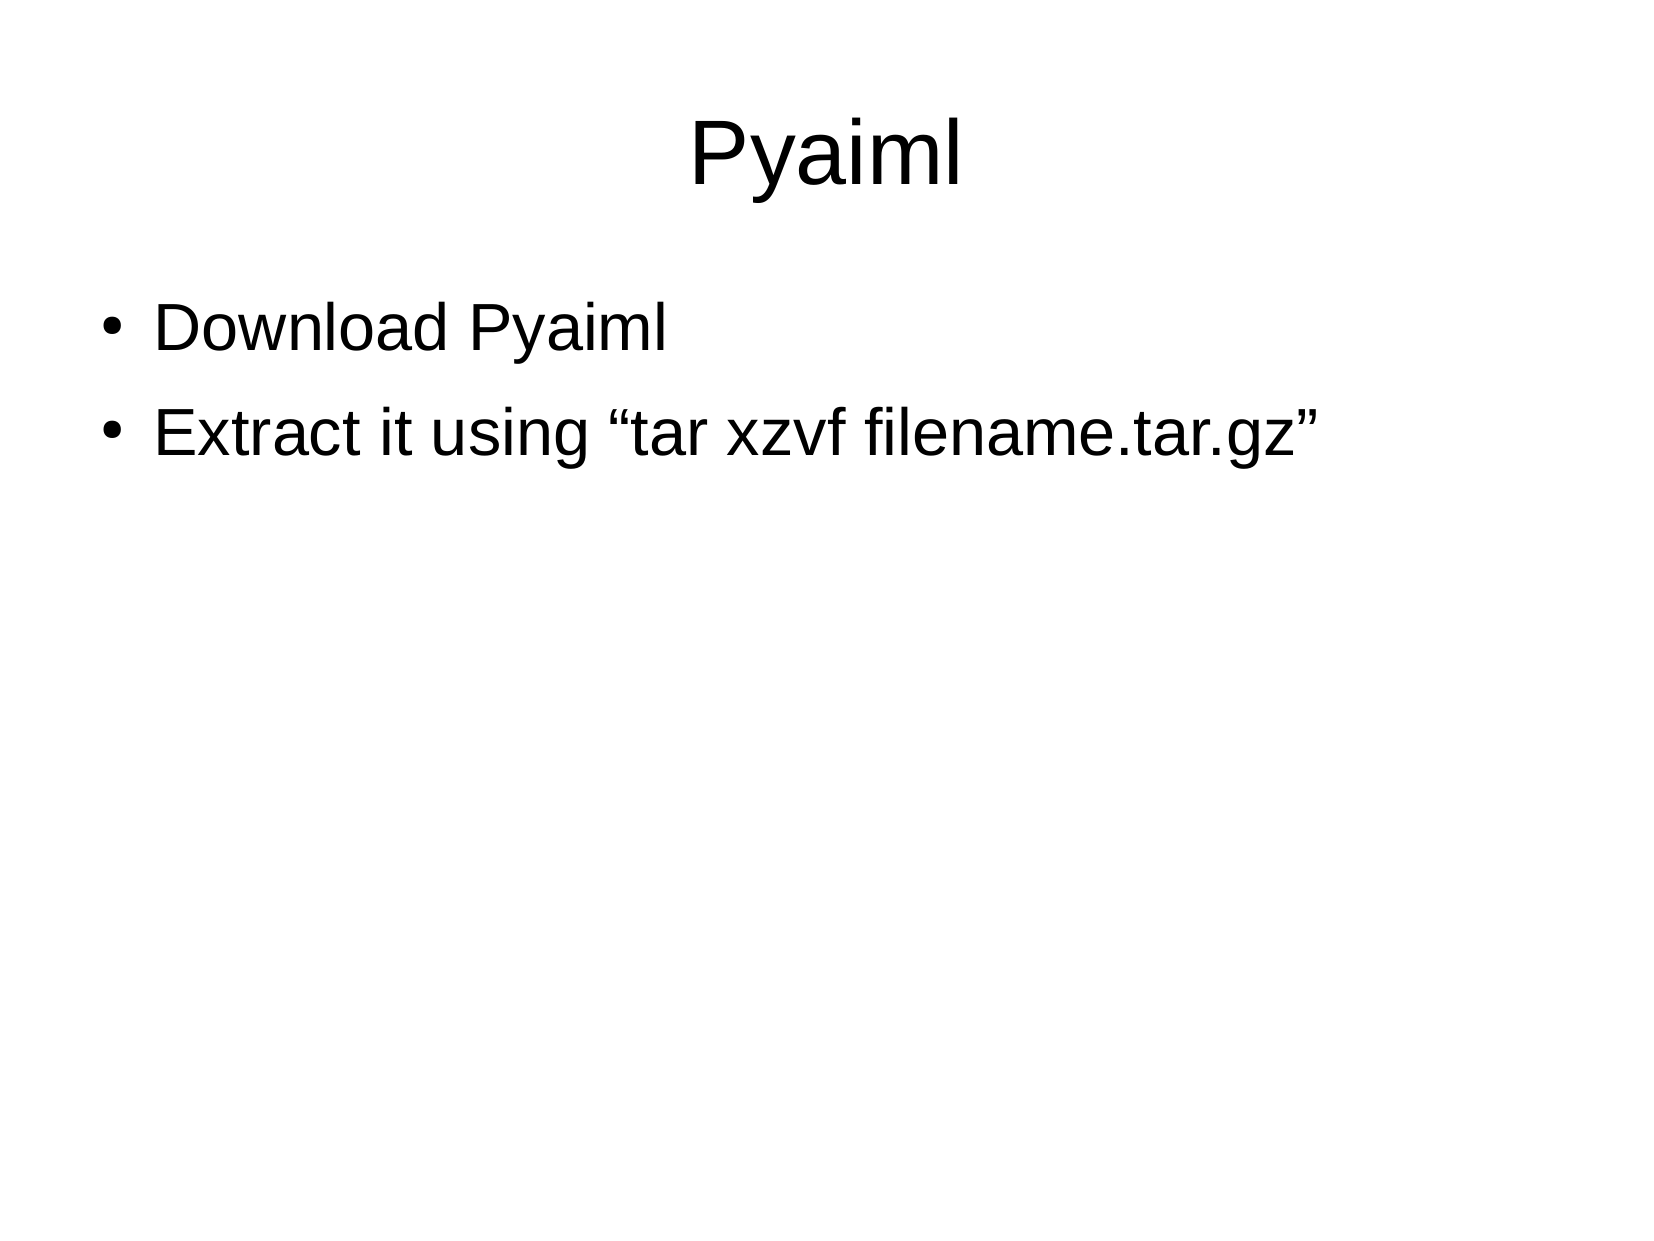

# Pyaiml
Download Pyaiml
Extract it using “tar xzvf filename.tar.gz”